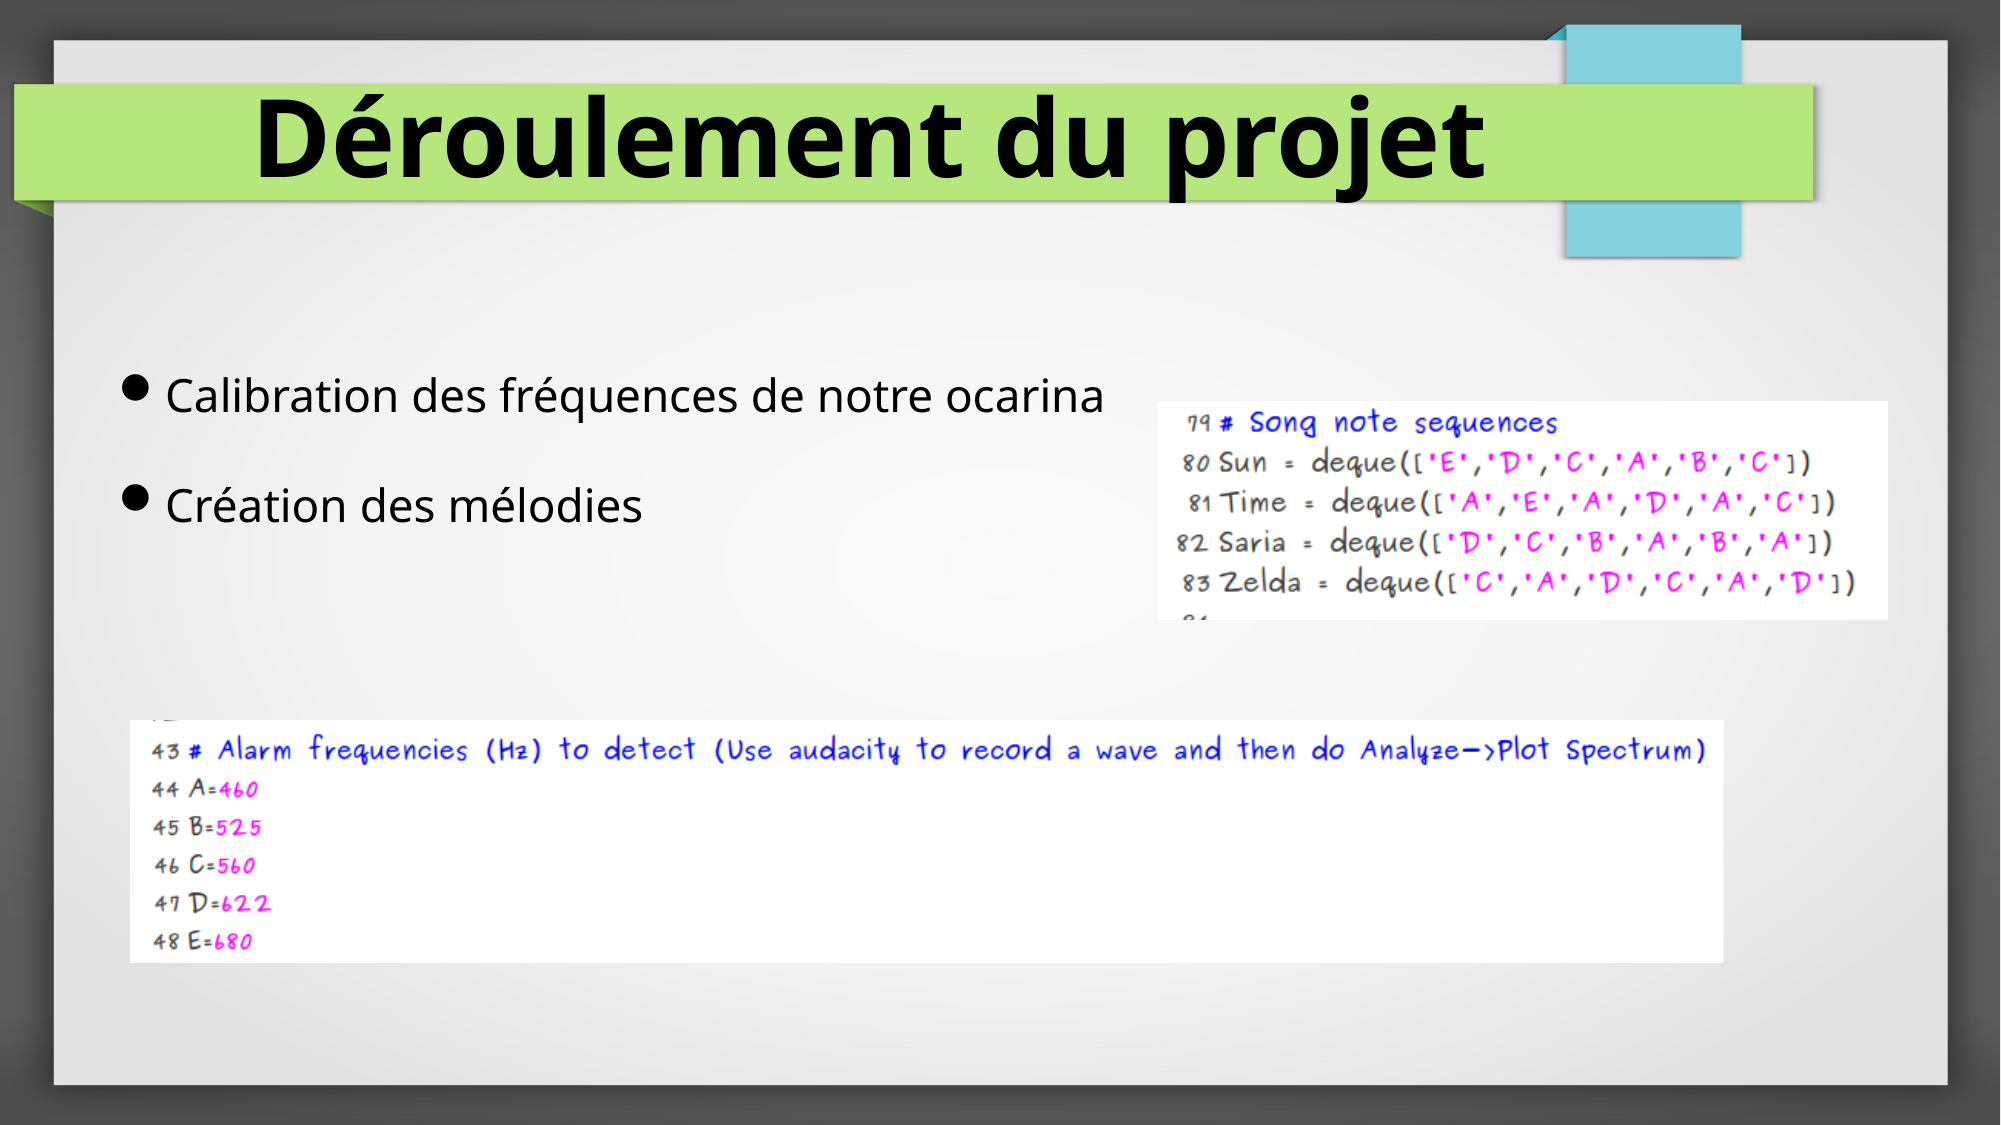

Déroulement du projet
Calibration des fréquences de notre ocarina
Création des mélodies